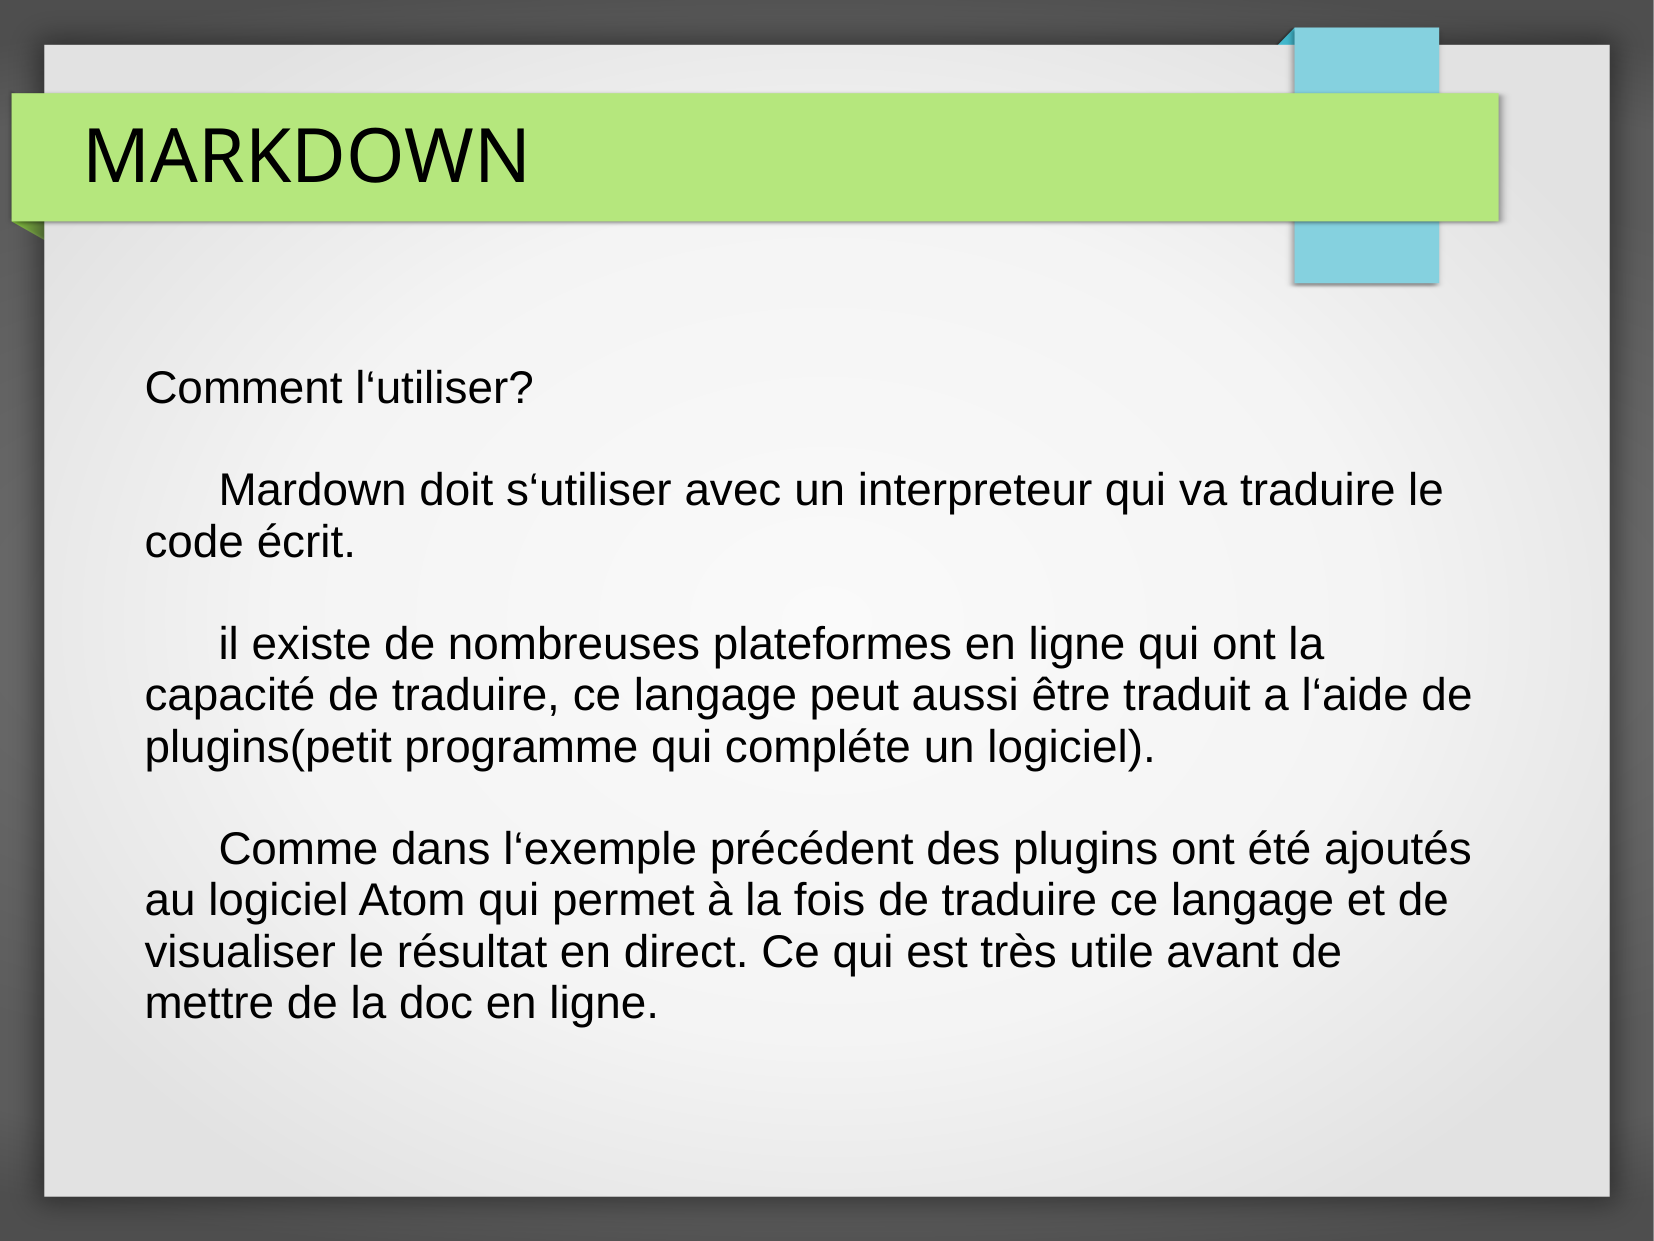

# MARKDOWN
Comment l‘utiliser?
	Mardown doit s‘utiliser avec un interpreteur qui va traduire le code écrit.
	il existe de nombreuses plateformes en ligne qui ont la capacité de traduire, ce langage peut aussi être traduit a l‘aide de plugins(petit programme qui compléte un logiciel).
	Comme dans l‘exemple précédent des plugins ont été ajoutés au logiciel Atom qui permet à la fois de traduire ce langage et de visualiser le résultat en direct. Ce qui est très utile avant de mettre de la doc en ligne.